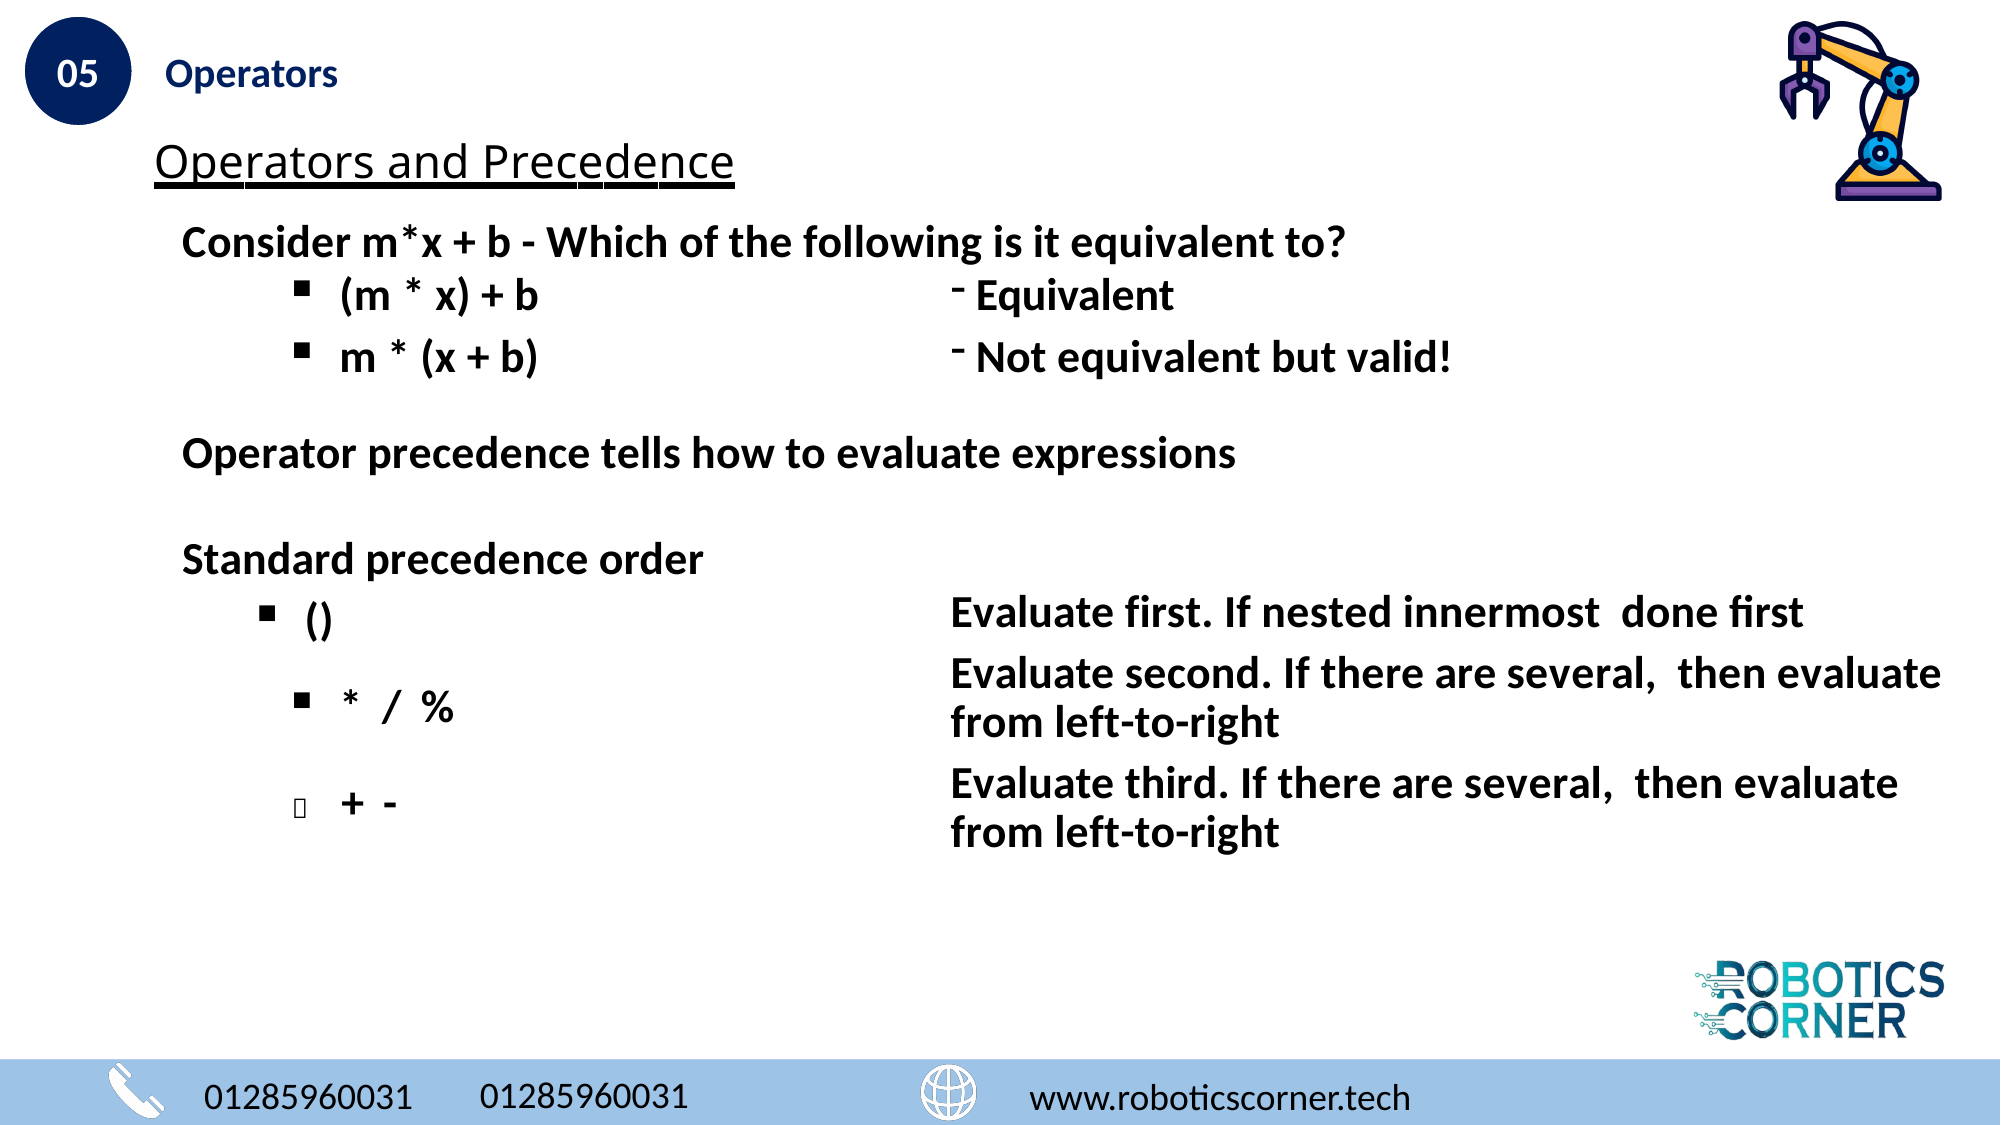

05
Operators
# Operators and Precedence
Consider m*x + b - Which of the following is it equivalent to?
(m * x) + b
m * (x + b)
Equivalent
Not equivalent but valid!
Operator precedence tells how to evaluate expressions
Standard precedence order
()
Evaluate first. If nested innermost done first
Evaluate second. If there are several, then evaluate from left-to-right
Evaluate third. If there are several, then evaluate from left-to-right
* / %
	+ -
01285960031
01285960031
www.roboticscorner.tech